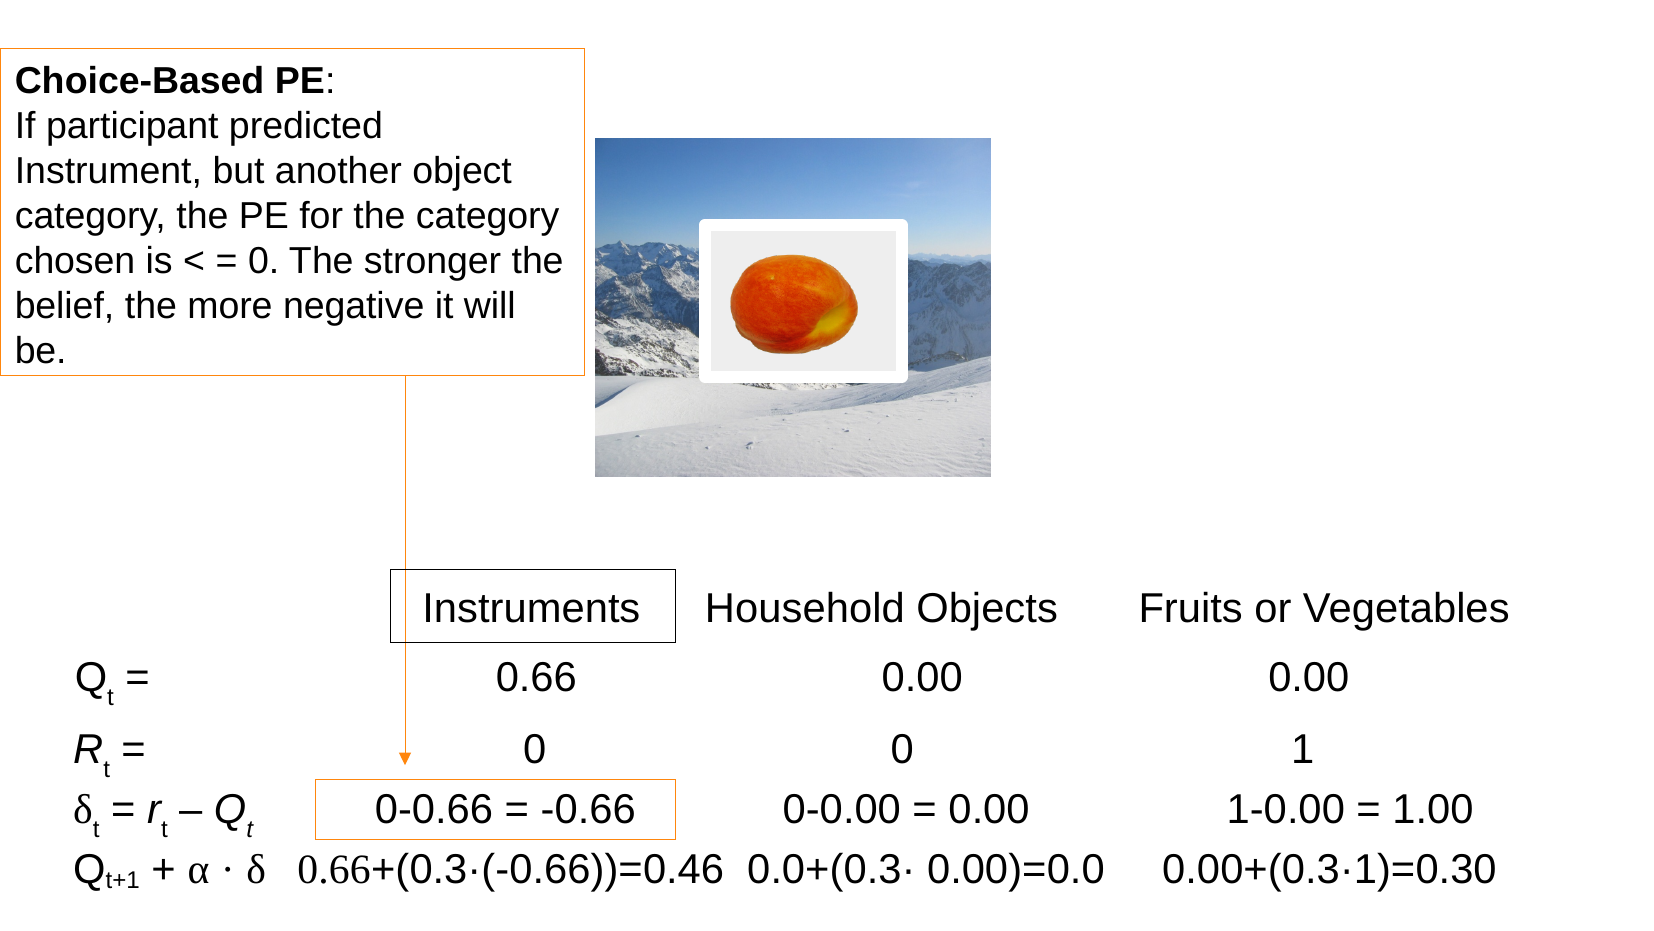

Choice-Based PE:
If participant predicted Instrument, but another object category, the PE for the category chosen is < = 0. The stronger the belief, the more negative it will be.
Instruments	 Household Objects Fruits or Vegetables
Qt = 				 0.66		 0.00		 0.00
Rt =			 	 	0 		 	 0		 1
δt = rt – Qt 0-0.66 = -0.66 	 0-0.00 = 0.00		 1-0.00 = 1.00
Qt+1 + α · δ 0.66+(0.3·(-0.66))=0.46 0.0+(0.3· 0.00)=0.0 0.00+(0.3·1)=0.30